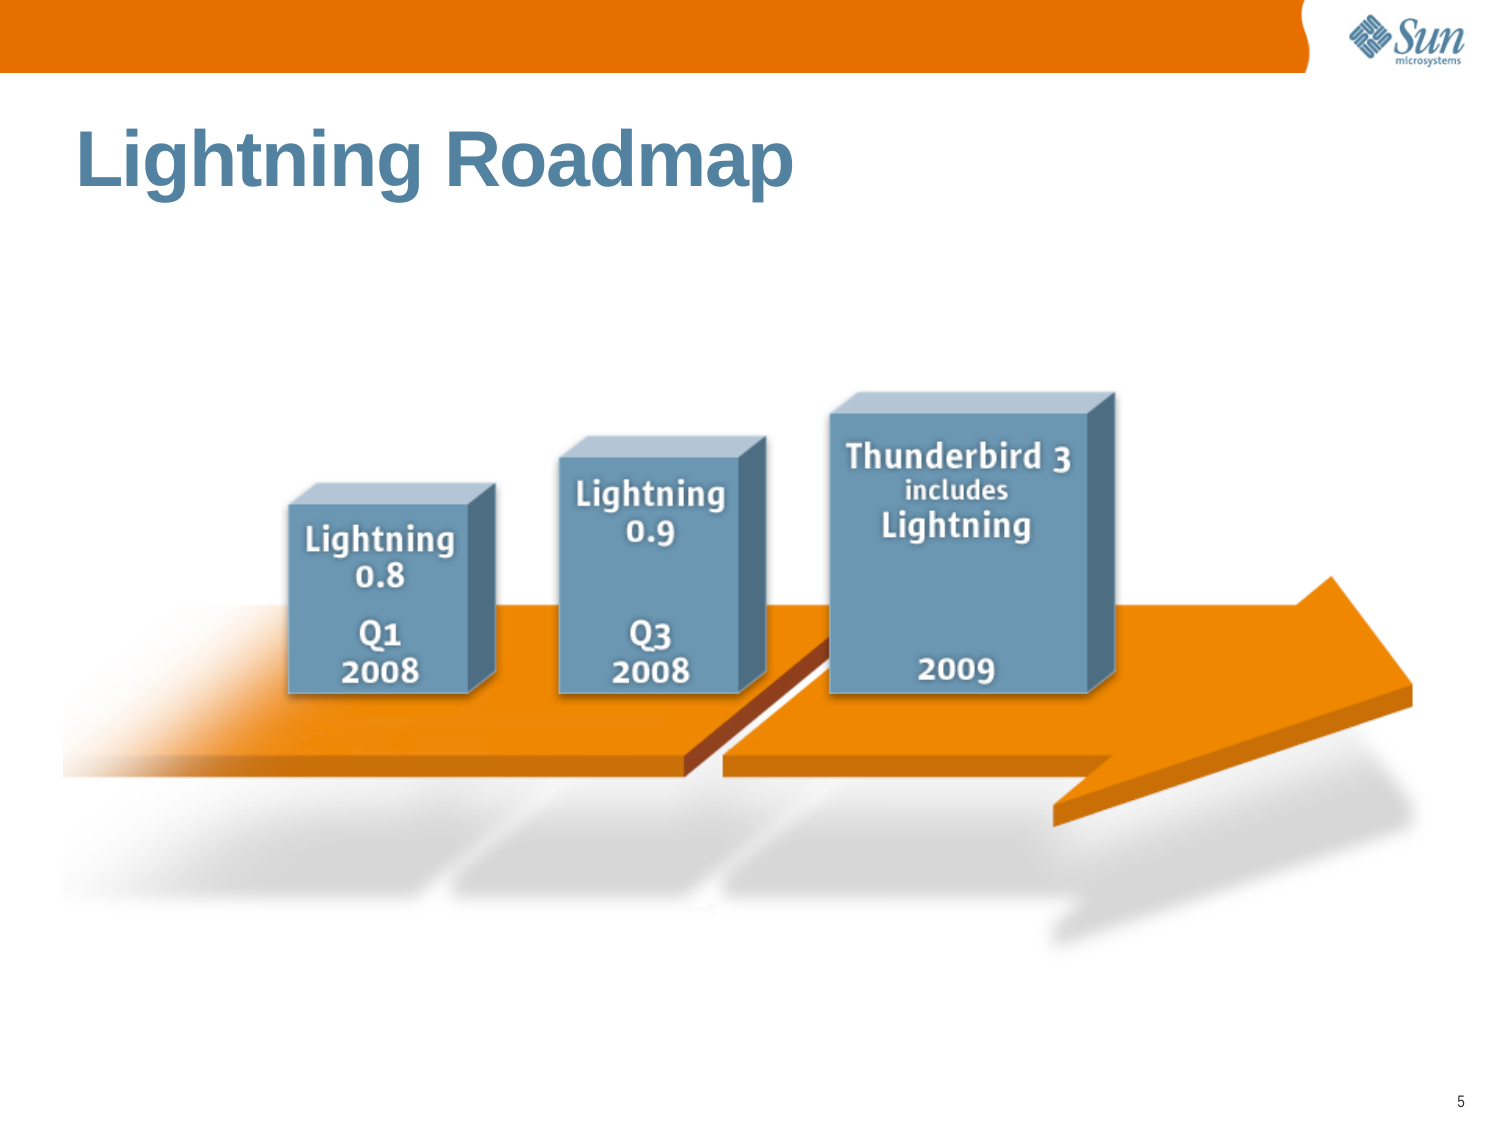

# Lightning Roadmap
20%
8%
57%
15%